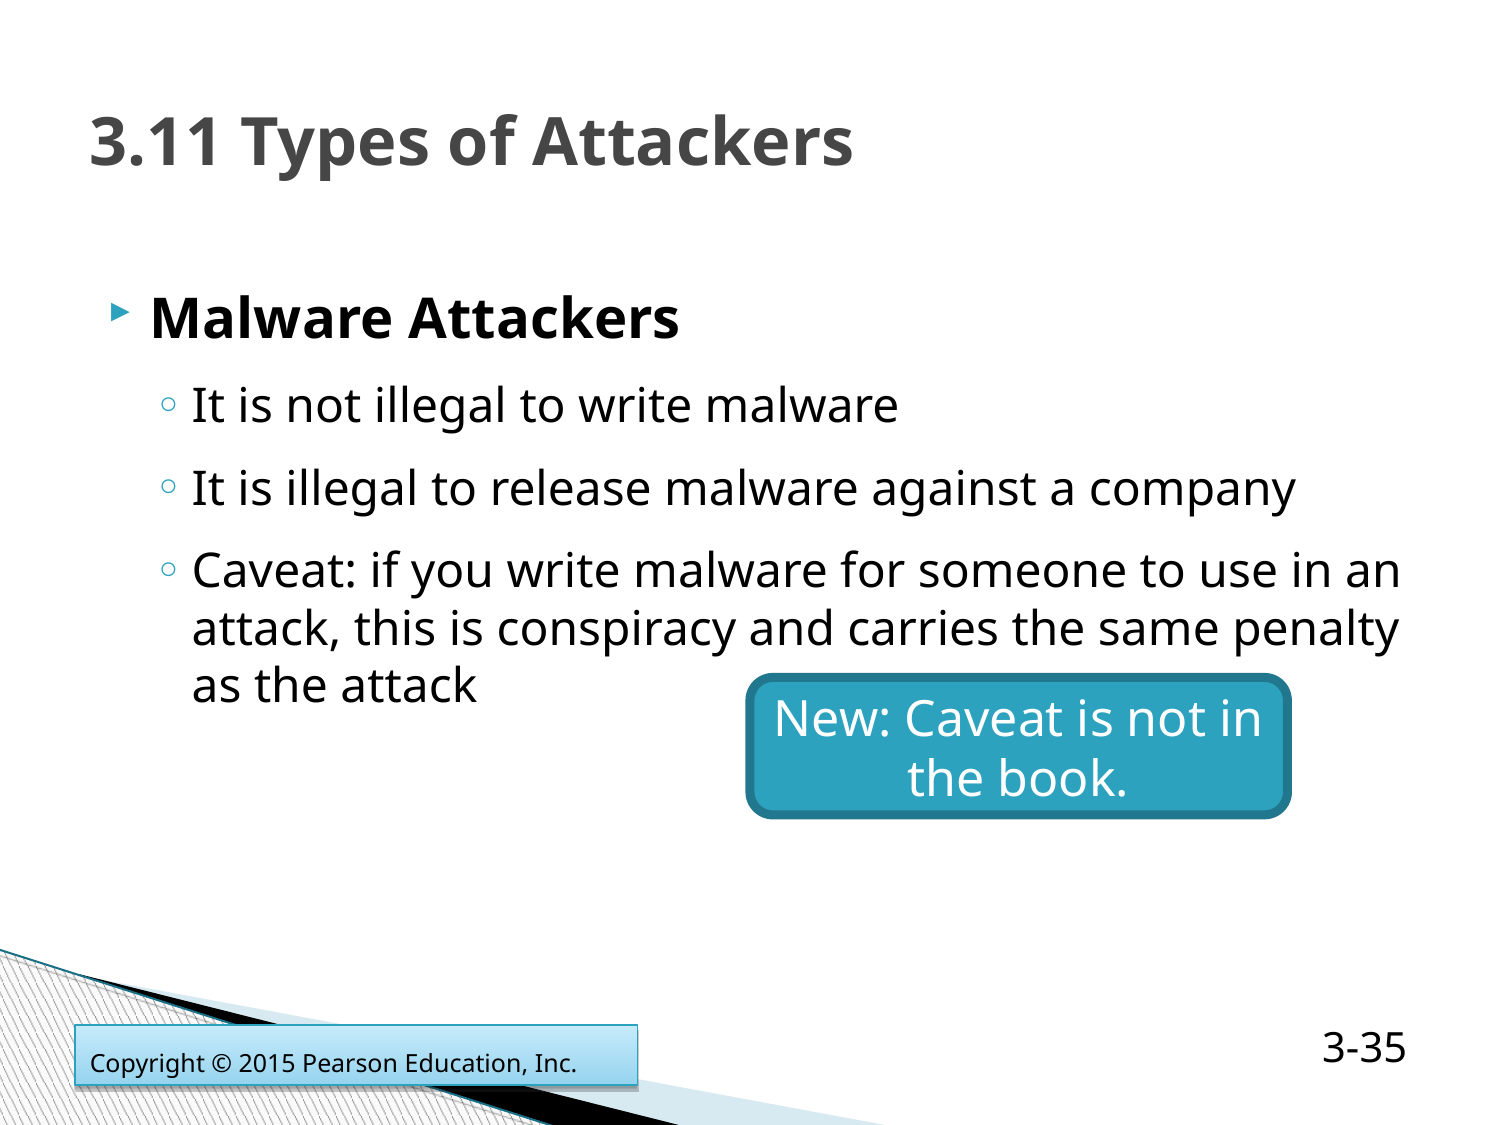

3.11 Types of Attackers
# Malware Attackers
It is not illegal to write malware
It is illegal to release malware against a company
Caveat: if you write malware for someone to use in an attack, this is conspiracy and carries the same penalty as the attack
New: Caveat is not in the book.
Copyright © 2015 Pearson Education, Inc.